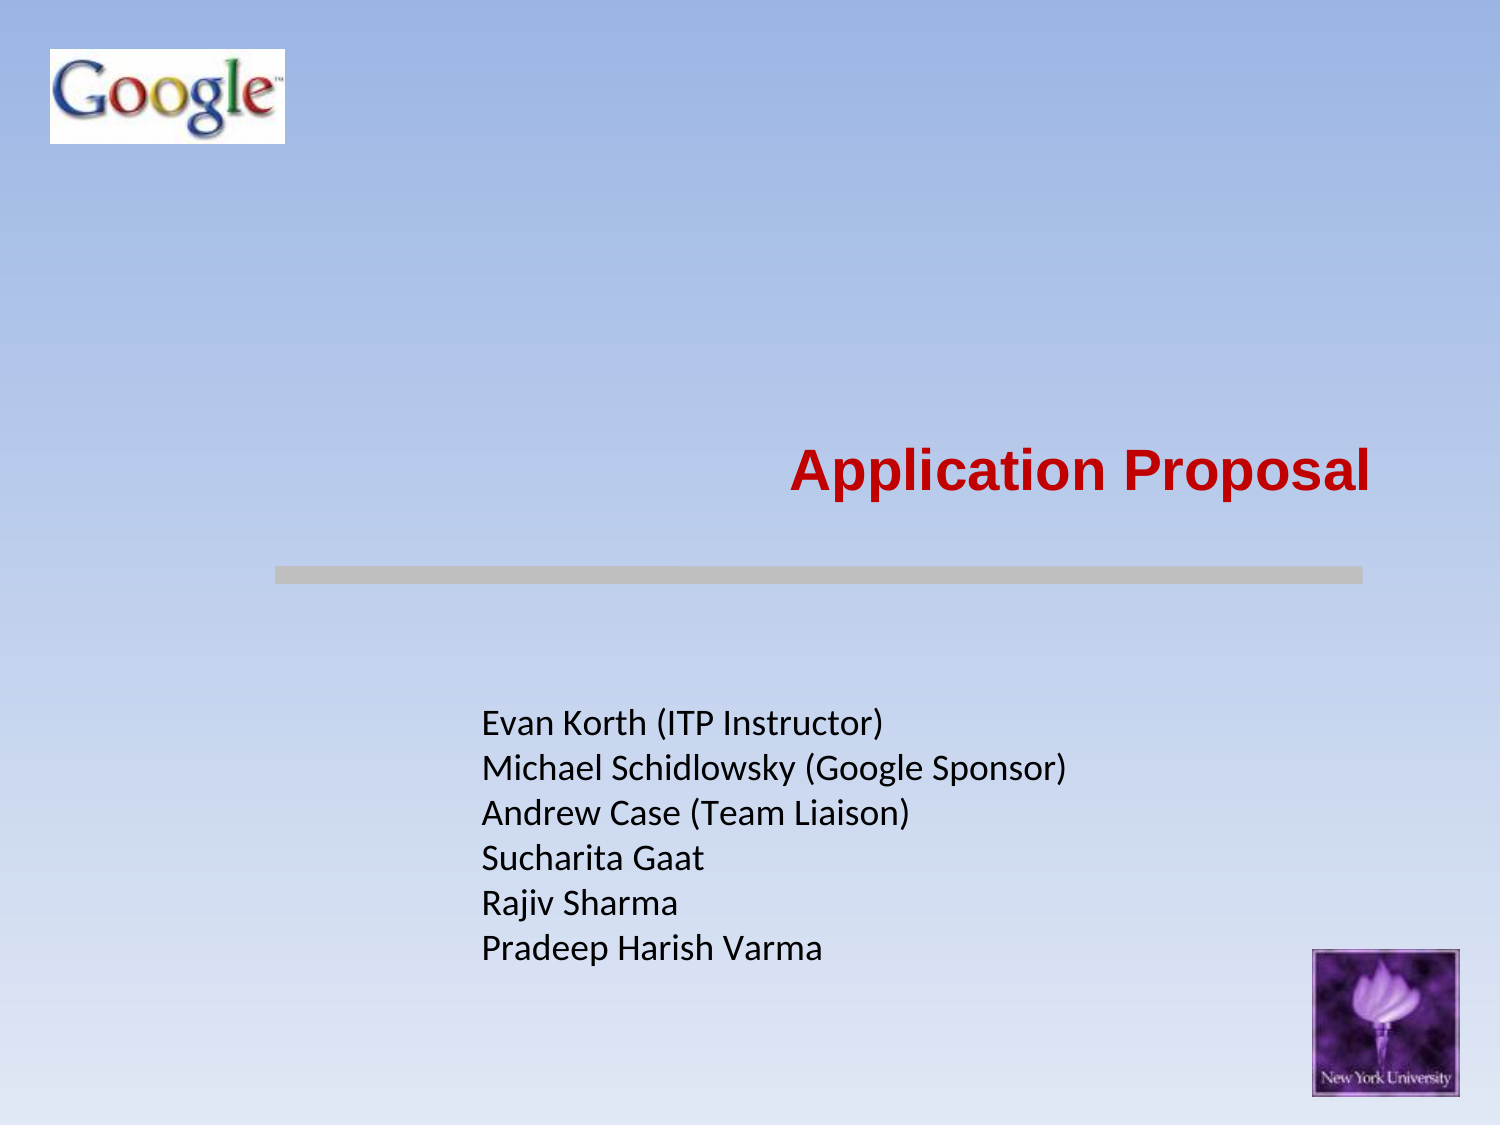

# Application Proposal
Evan Korth (ITP Instructor)
Michael Schidlowsky (Google Sponsor)
Andrew Case (Team Liaison)
Sucharita Gaat
Rajiv Sharma
Pradeep Harish Varma